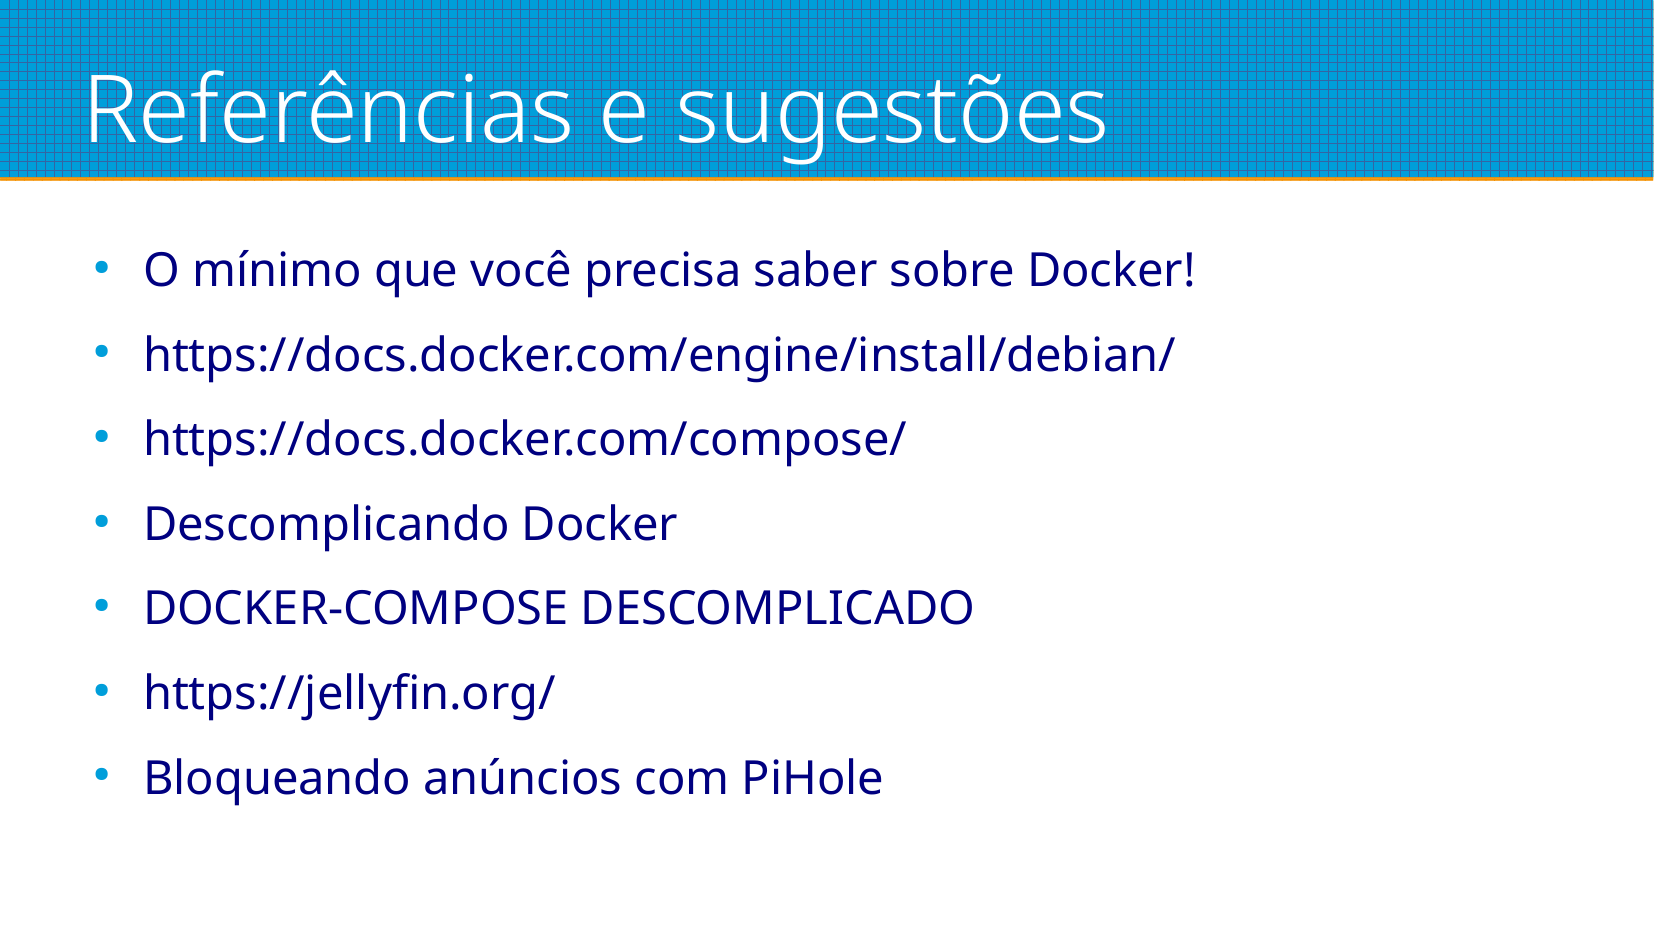

# Referências e sugestões
O mínimo que você precisa saber sobre Docker!
https://docs.docker.com/engine/install/debian/
https://docs.docker.com/compose/
Descomplicando Docker
DOCKER-COMPOSE DESCOMPLICADO
https://jellyfin.org/
Bloqueando anúncios com PiHole